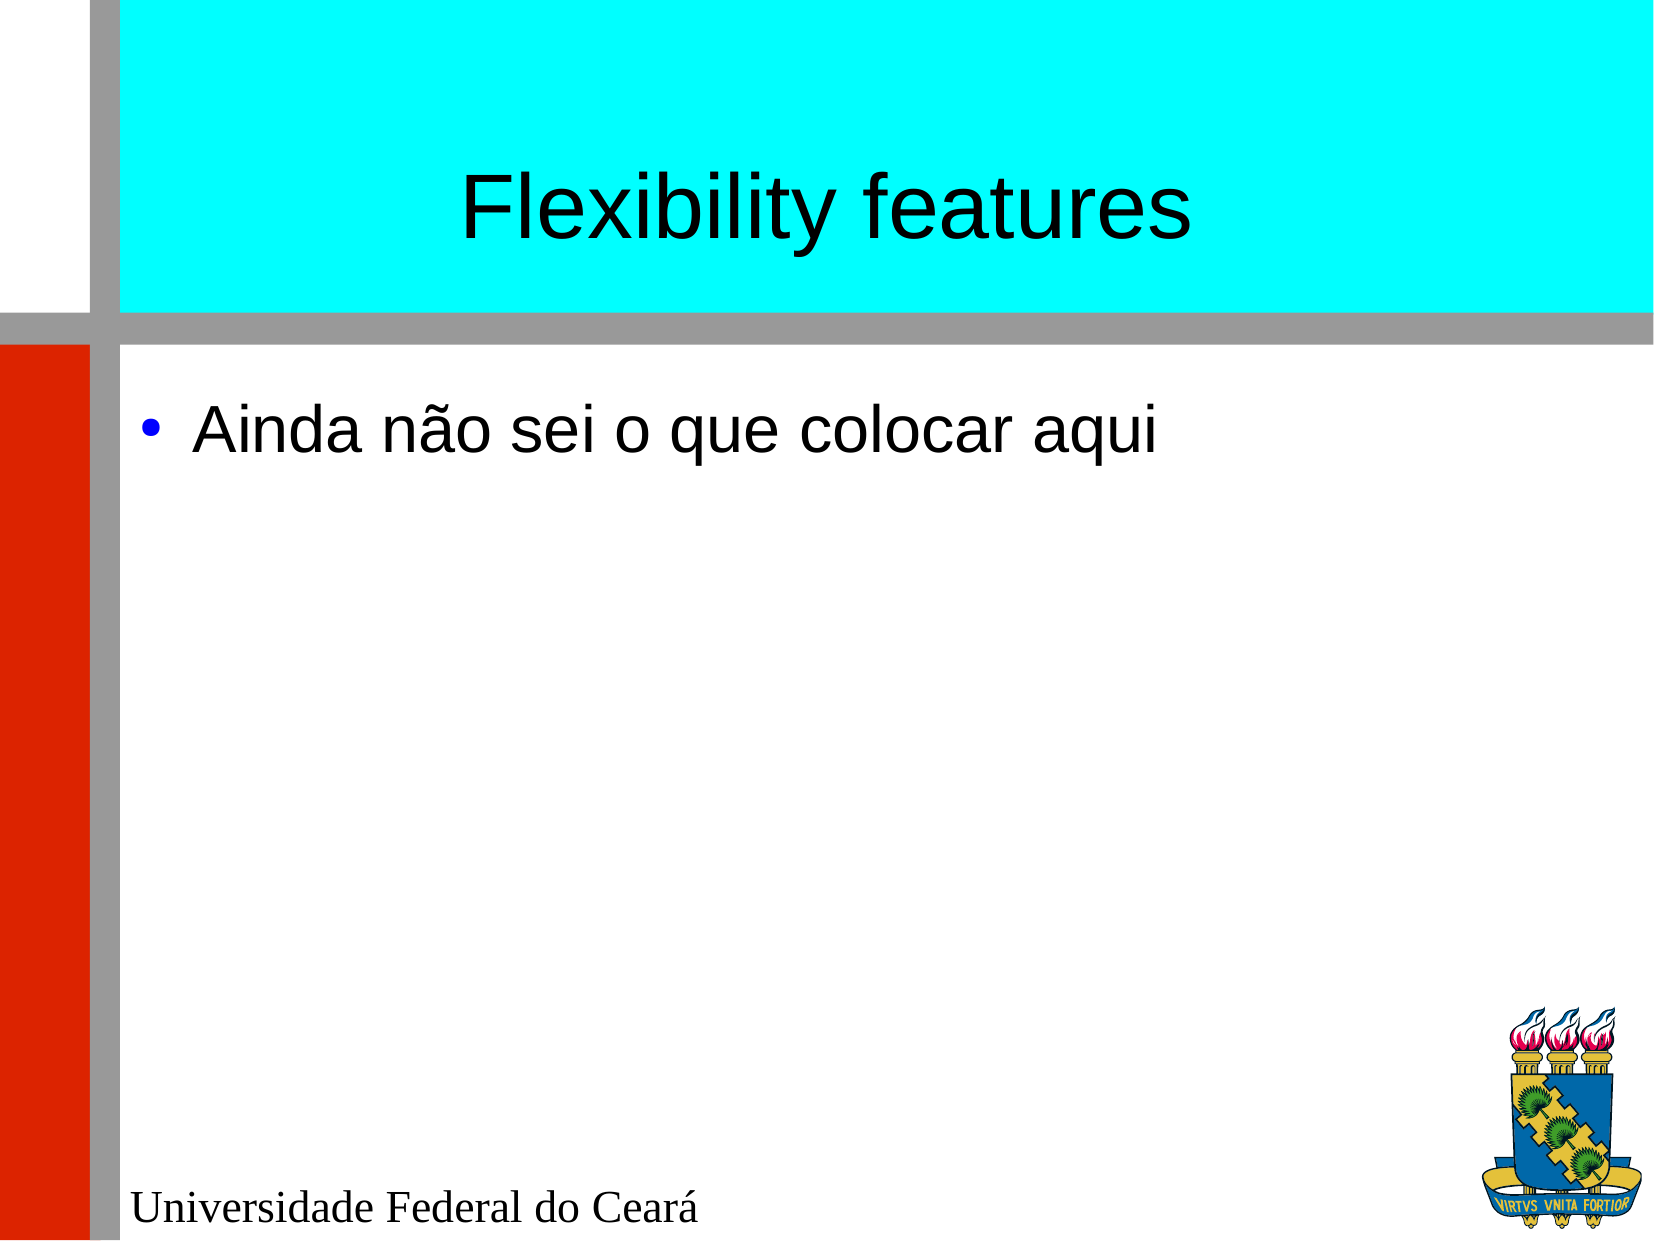

# Flexibility features
Ainda não sei o que colocar aqui